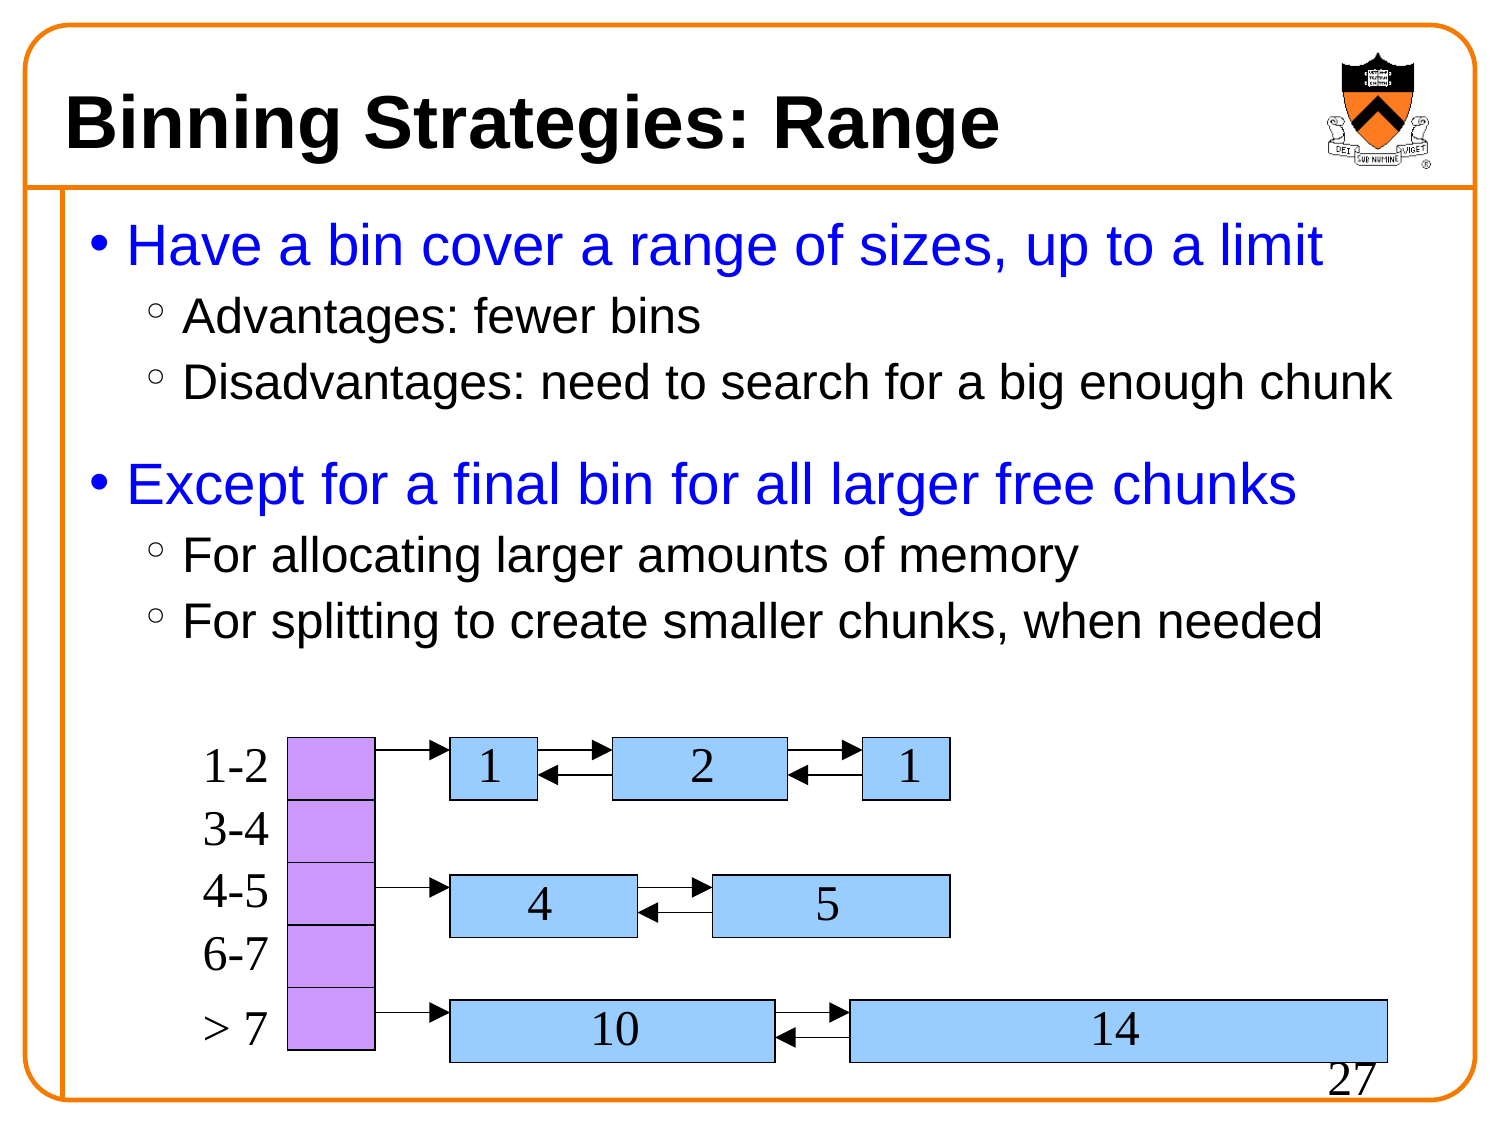

# Binning Strategies: Range
Have a bin cover a range of sizes, up to a limit
Advantages: fewer bins
Disadvantages: need to search for a big enough chunk
Except for a final bin for all larger free chunks
For allocating larger amounts of memory
For splitting to create smaller chunks, when needed
1-2
1
2
1
3-4
4-5
4
5
6-7
> 7
10
14
27